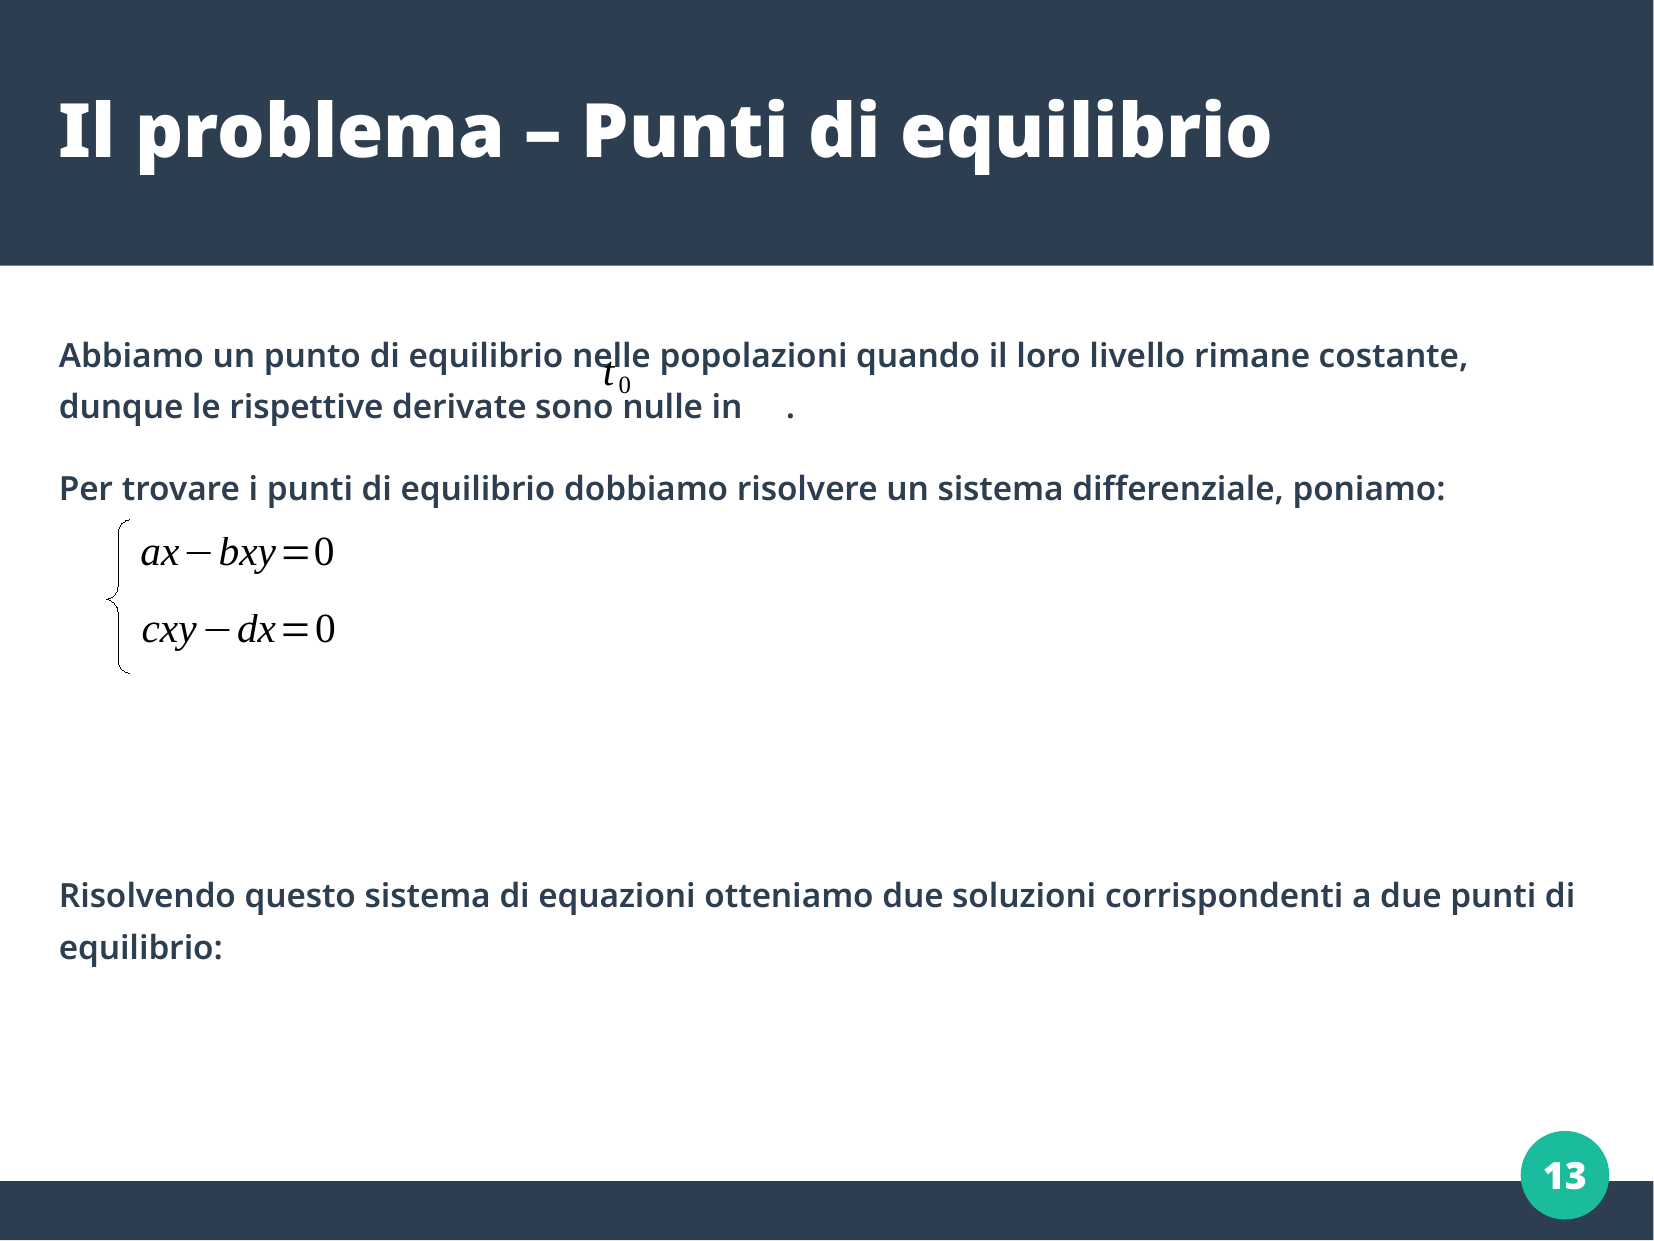

# Il problema – Punti di equilibrio
Abbiamo un punto di equilibrio nelle popolazioni quando il loro livello rimane costante, dunque le rispettive derivate sono nulle in .
Per trovare i punti di equilibrio dobbiamo risolvere un sistema differenziale, poniamo:
Risolvendo questo sistema di equazioni otteniamo due soluzioni corrispondenti a due punti di equilibrio:
13